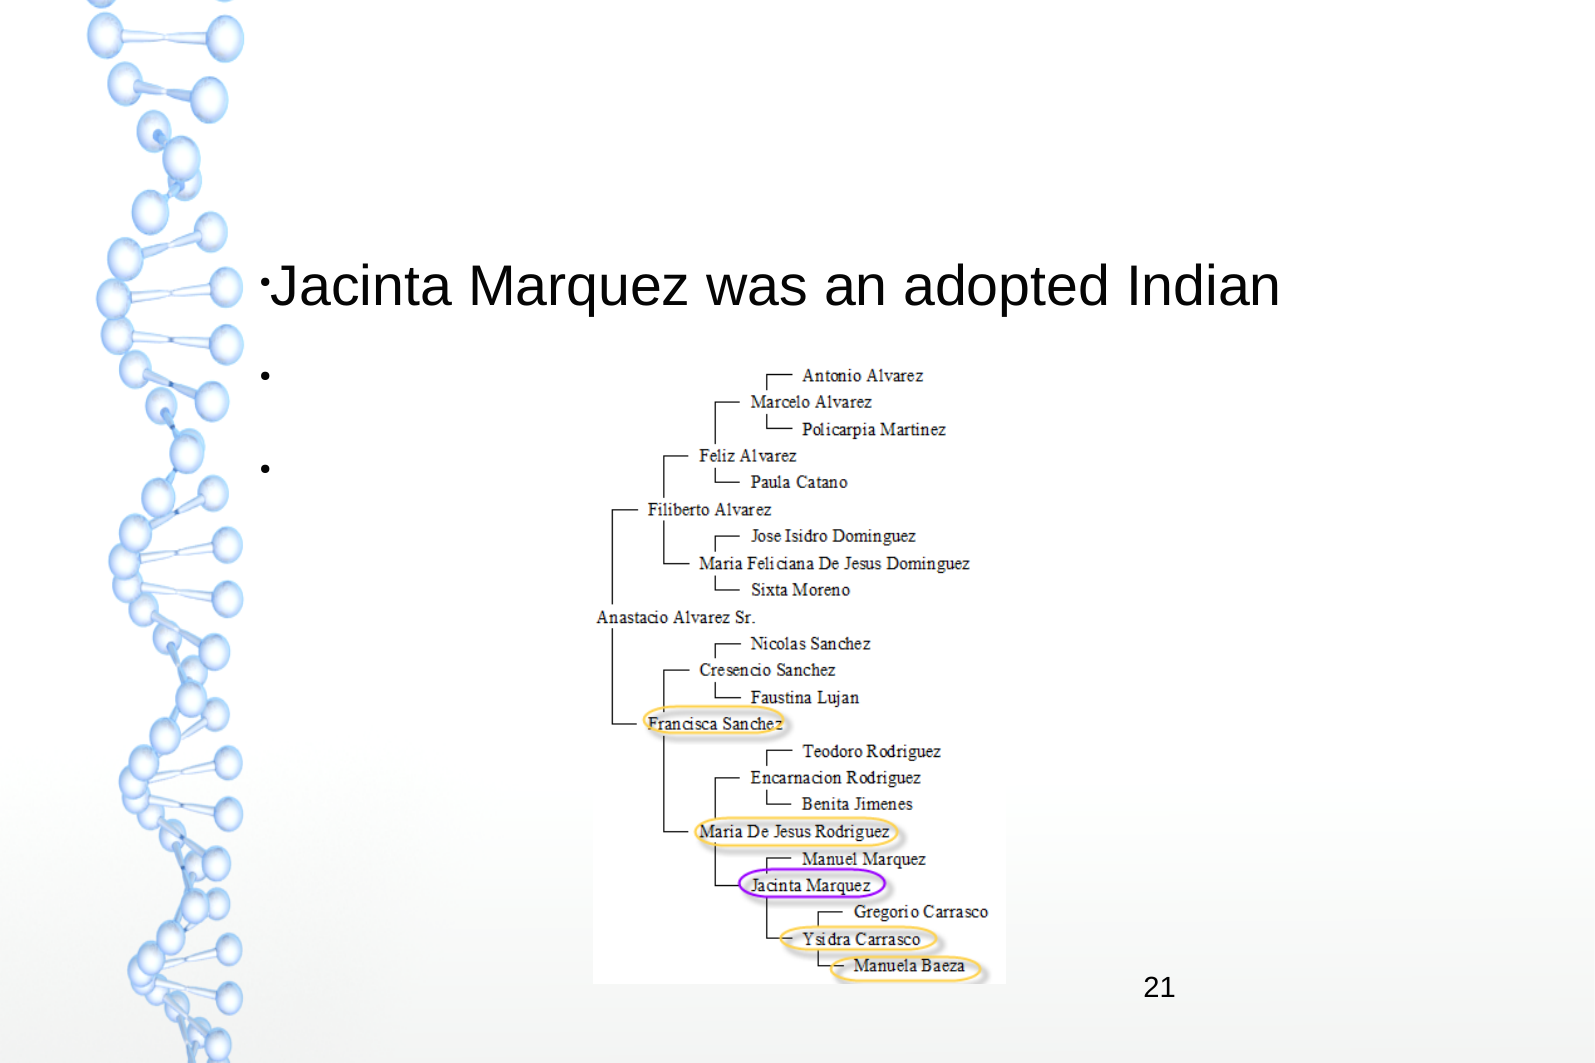

#
Jacinta Marquez was an adopted Indian